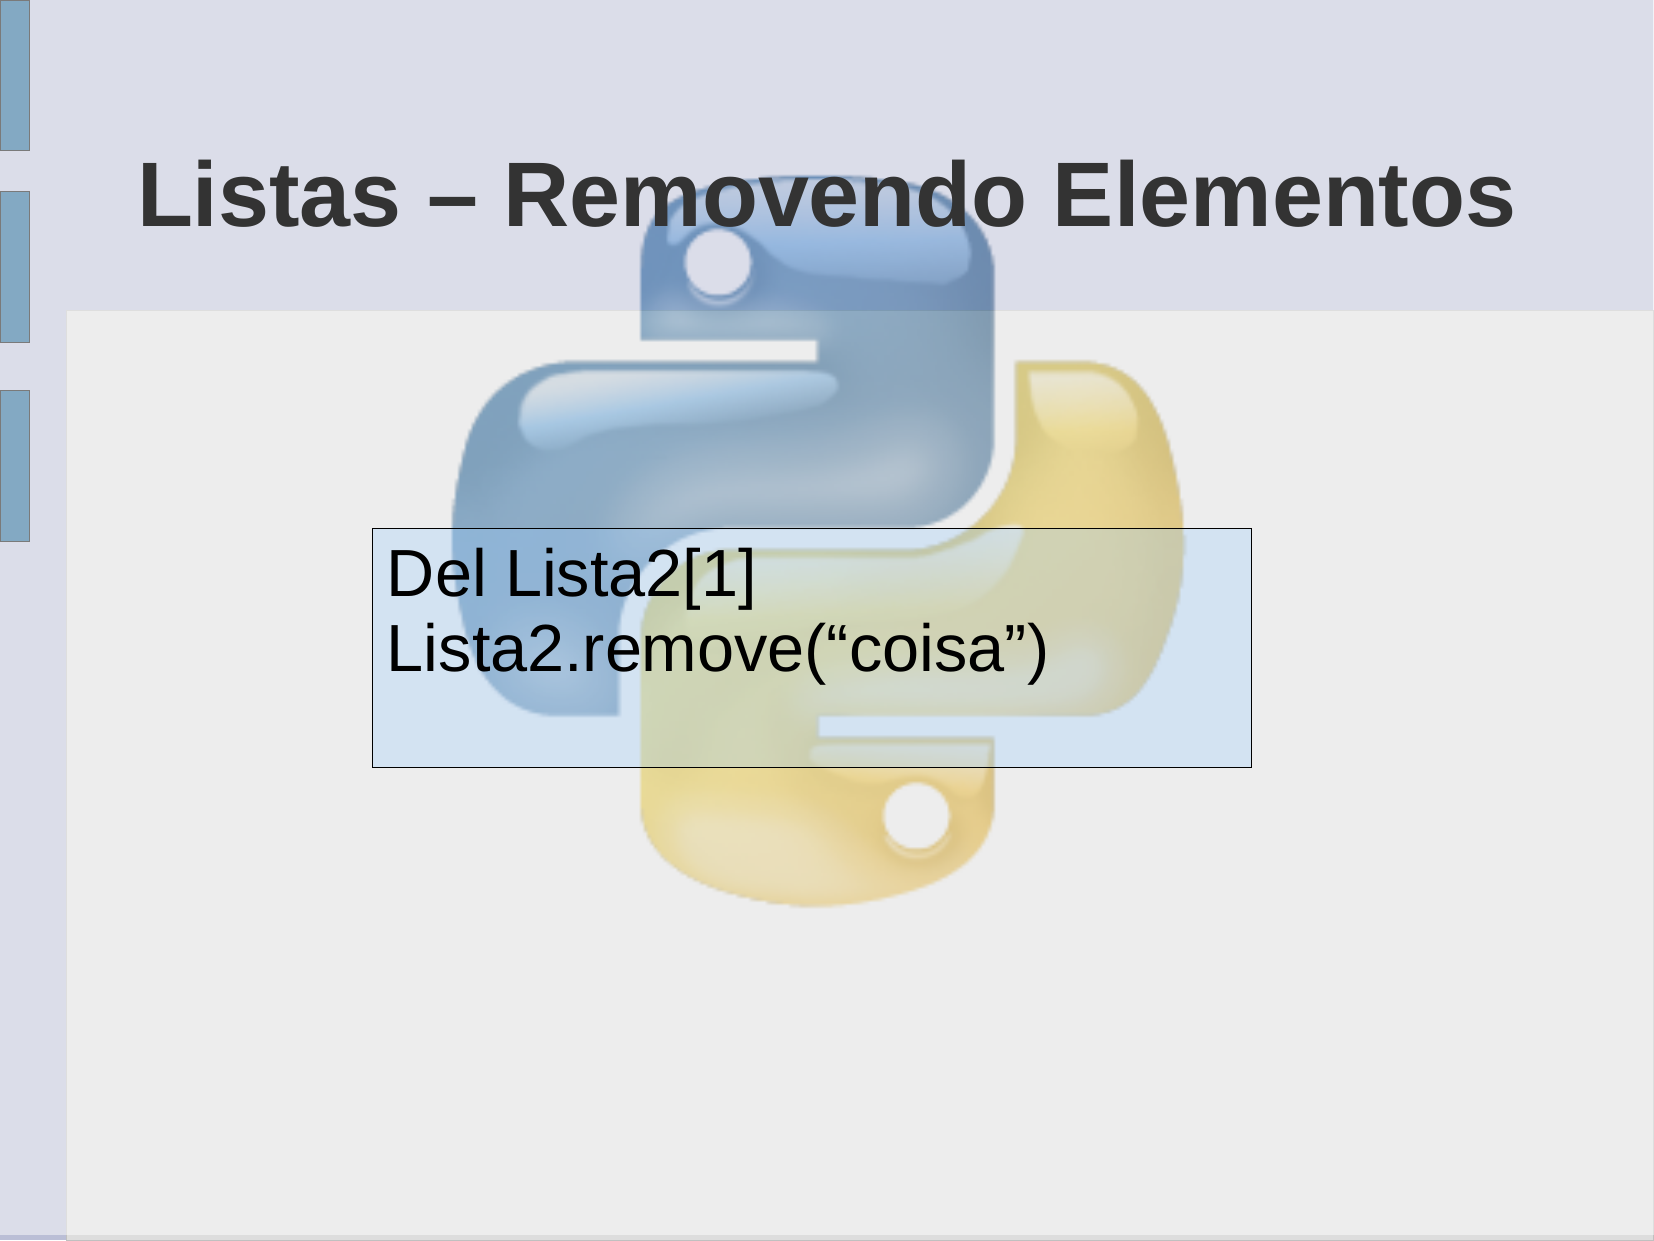

# Listas – Removendo Elementos
Del Lista2[1]
Lista2.remove(“coisa”)